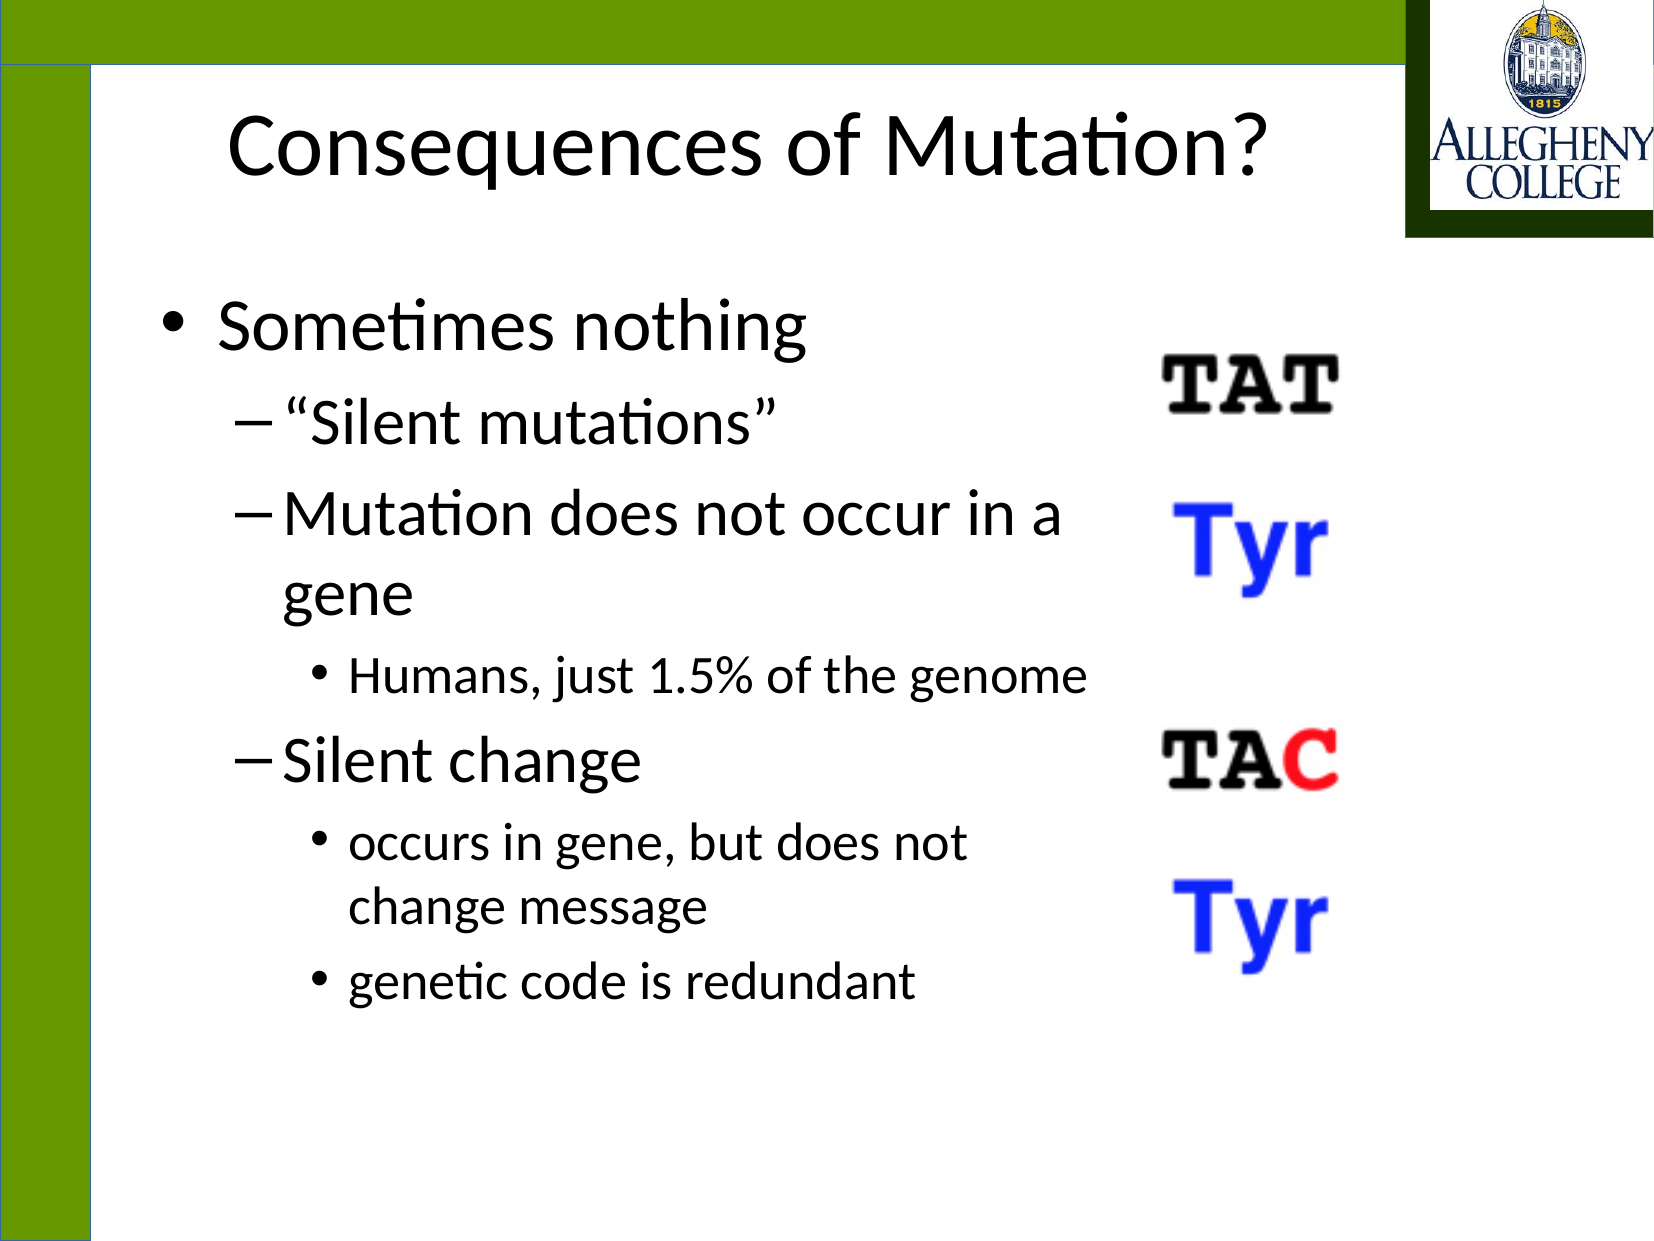

# Consequences of Mutation?
Sometimes nothing
“Silent mutations”
Mutation does not occur in a gene
Humans, just 1.5% of the genome
Silent change
occurs in gene, but does not change message
genetic code is redundant